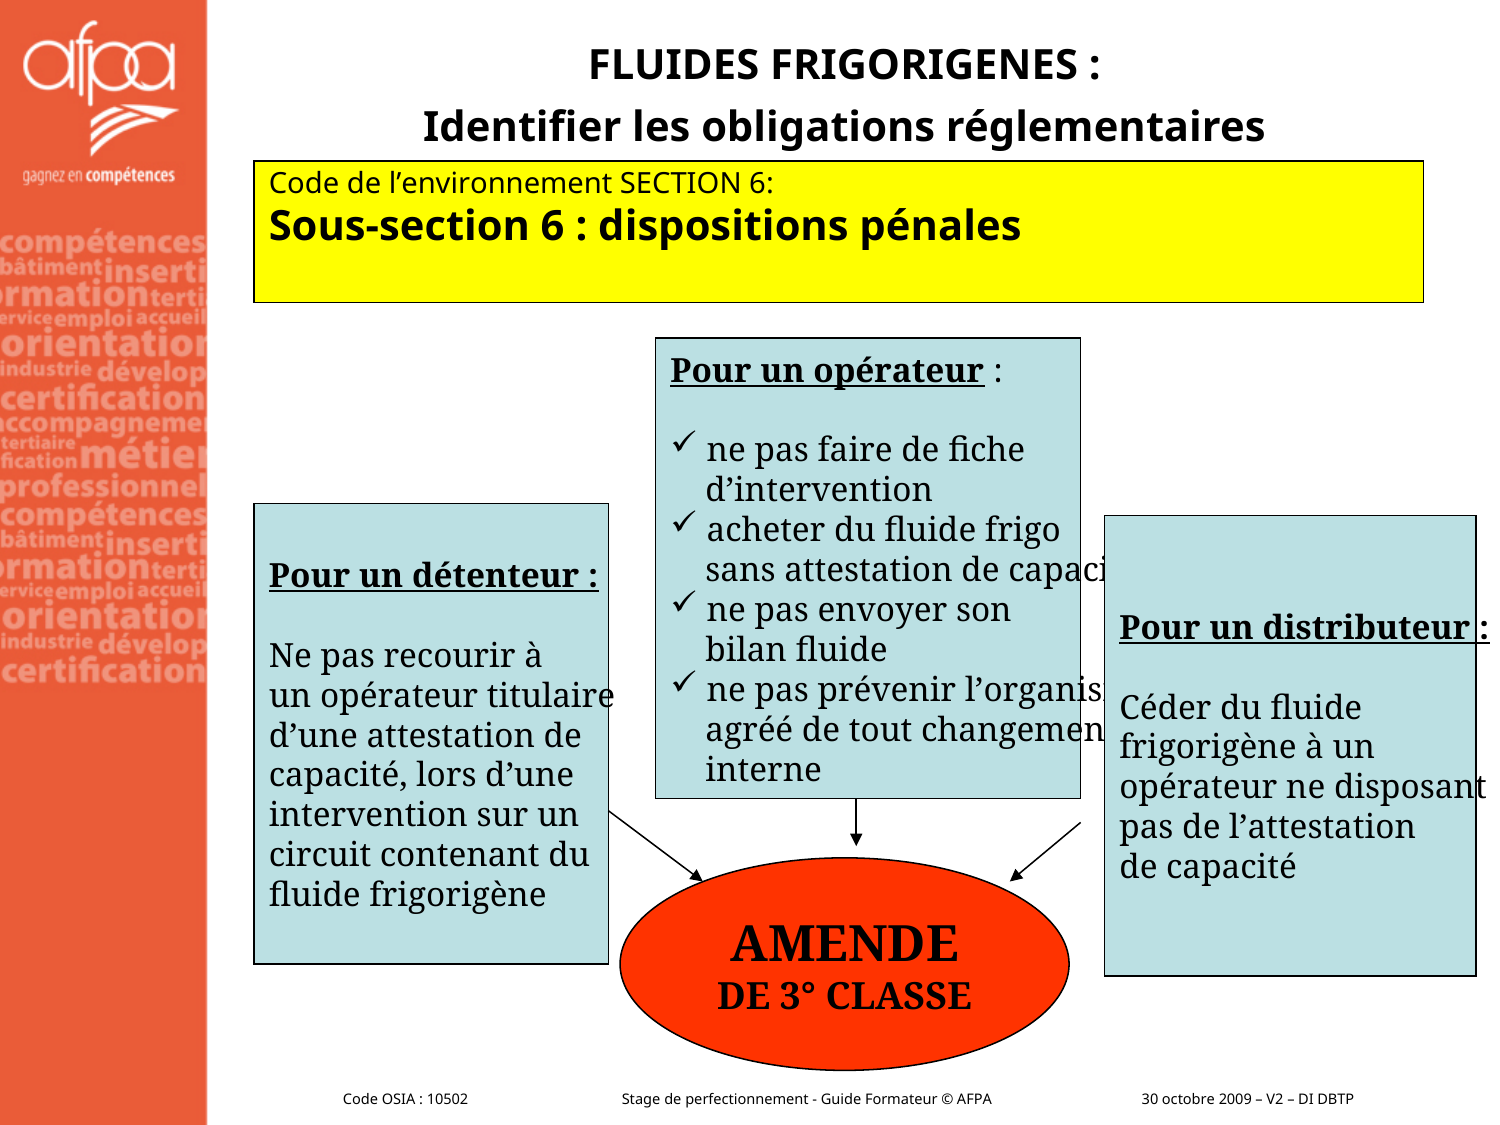

FLUIDES FRIGORIGENES :
Identifier les obligations réglementaires
Code de l’environnement SECTION 6:
Sous-section 6 : dispositions pénales
#
Pour un opérateur :
 ne pas faire de fiche
 d’intervention
 acheter du fluide frigo
 sans attestation de capacité
 ne pas envoyer son
 bilan fluide
 ne pas prévenir l’organisme
 agréé de tout changement
 interne
Pour un détenteur :
Ne pas recourir à
un opérateur titulaire
d’une attestation de
capacité, lors d’une
intervention sur un
circuit contenant du
fluide frigorigène
Pour un distributeur :
Céder du fluide
frigorigène à un
opérateur ne disposant
pas de l’attestation
de capacité
AMENDE
DE 3° CLASSE